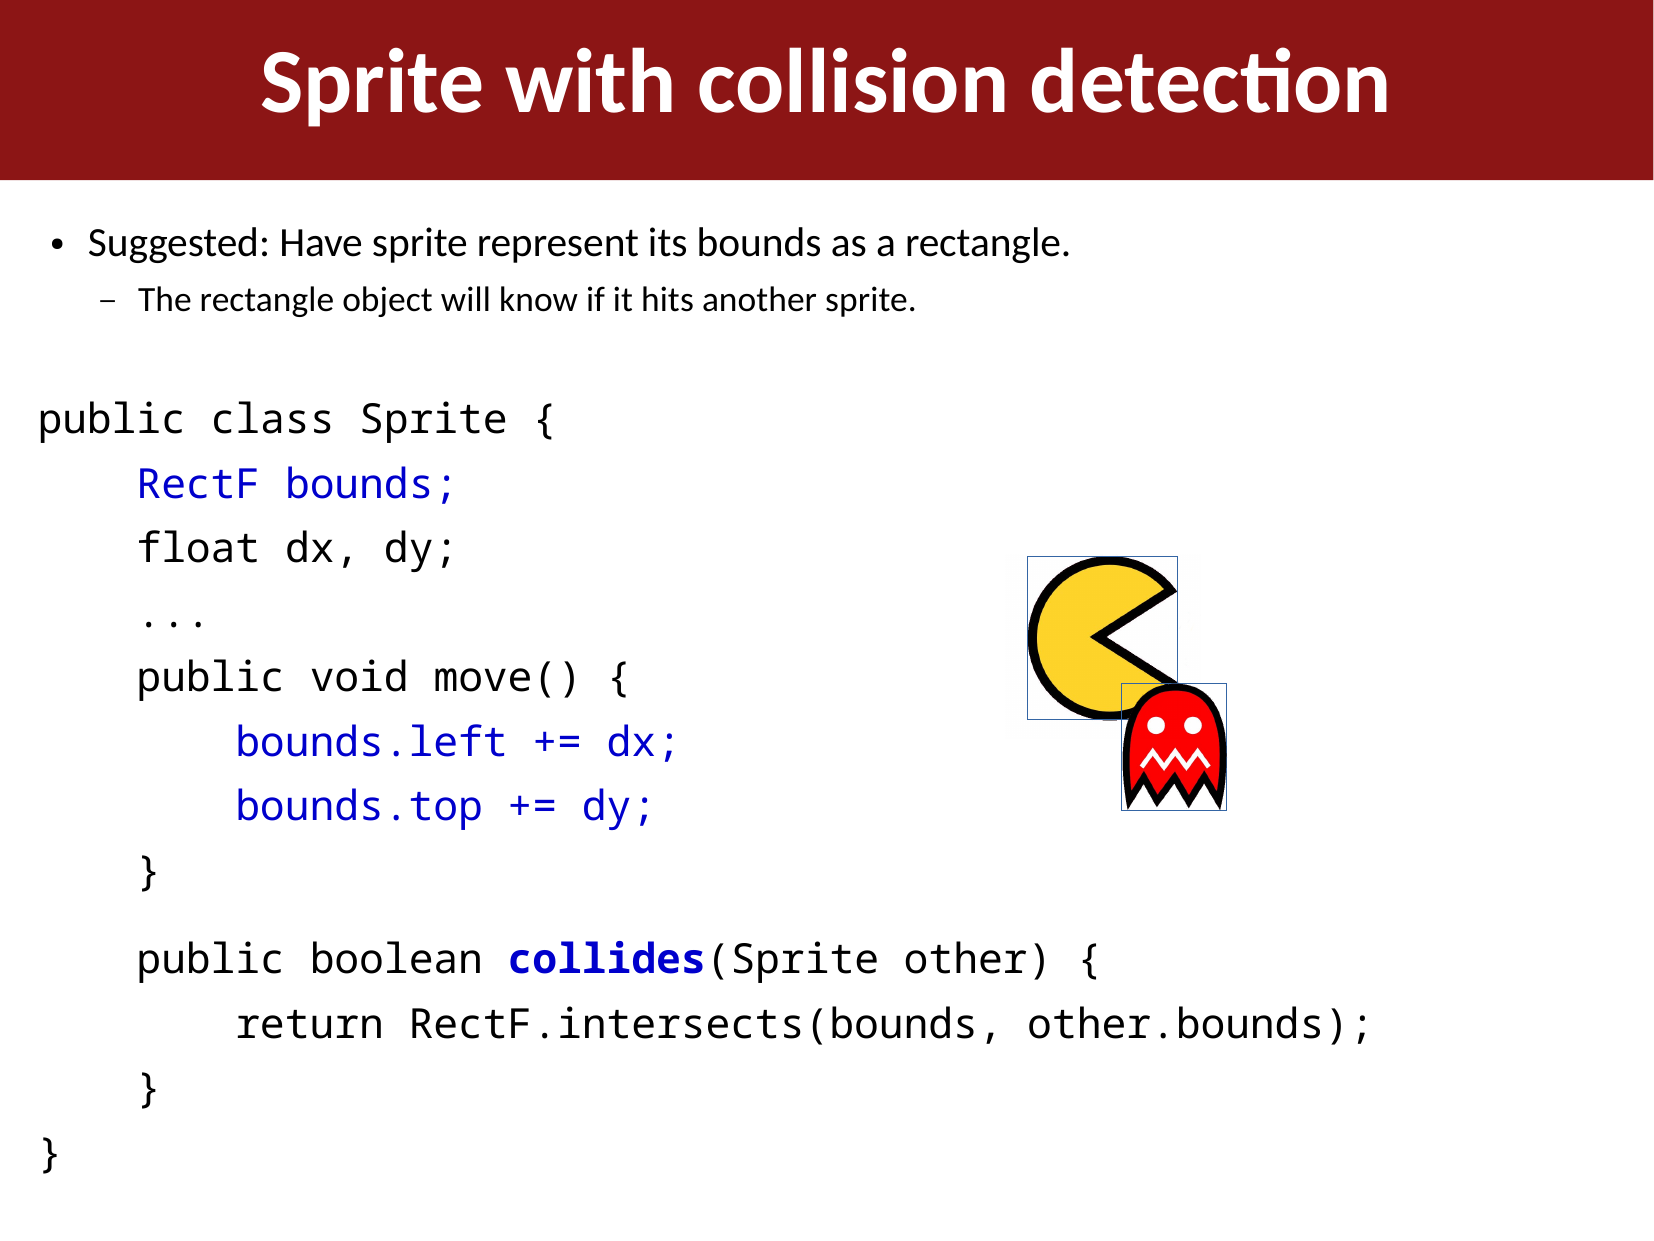

# Sprite with collision detection
Suggested: Have sprite represent its bounds as a rectangle.
The rectangle object will know if it hits another sprite.
public class Sprite {
 RectF bounds;
 float dx, dy;
 ...
 public void move() {
 bounds.left += dx;
 bounds.top += dy;
 }
 public boolean collides(Sprite other) {
 return RectF.intersects(bounds, other.bounds);
 }
}